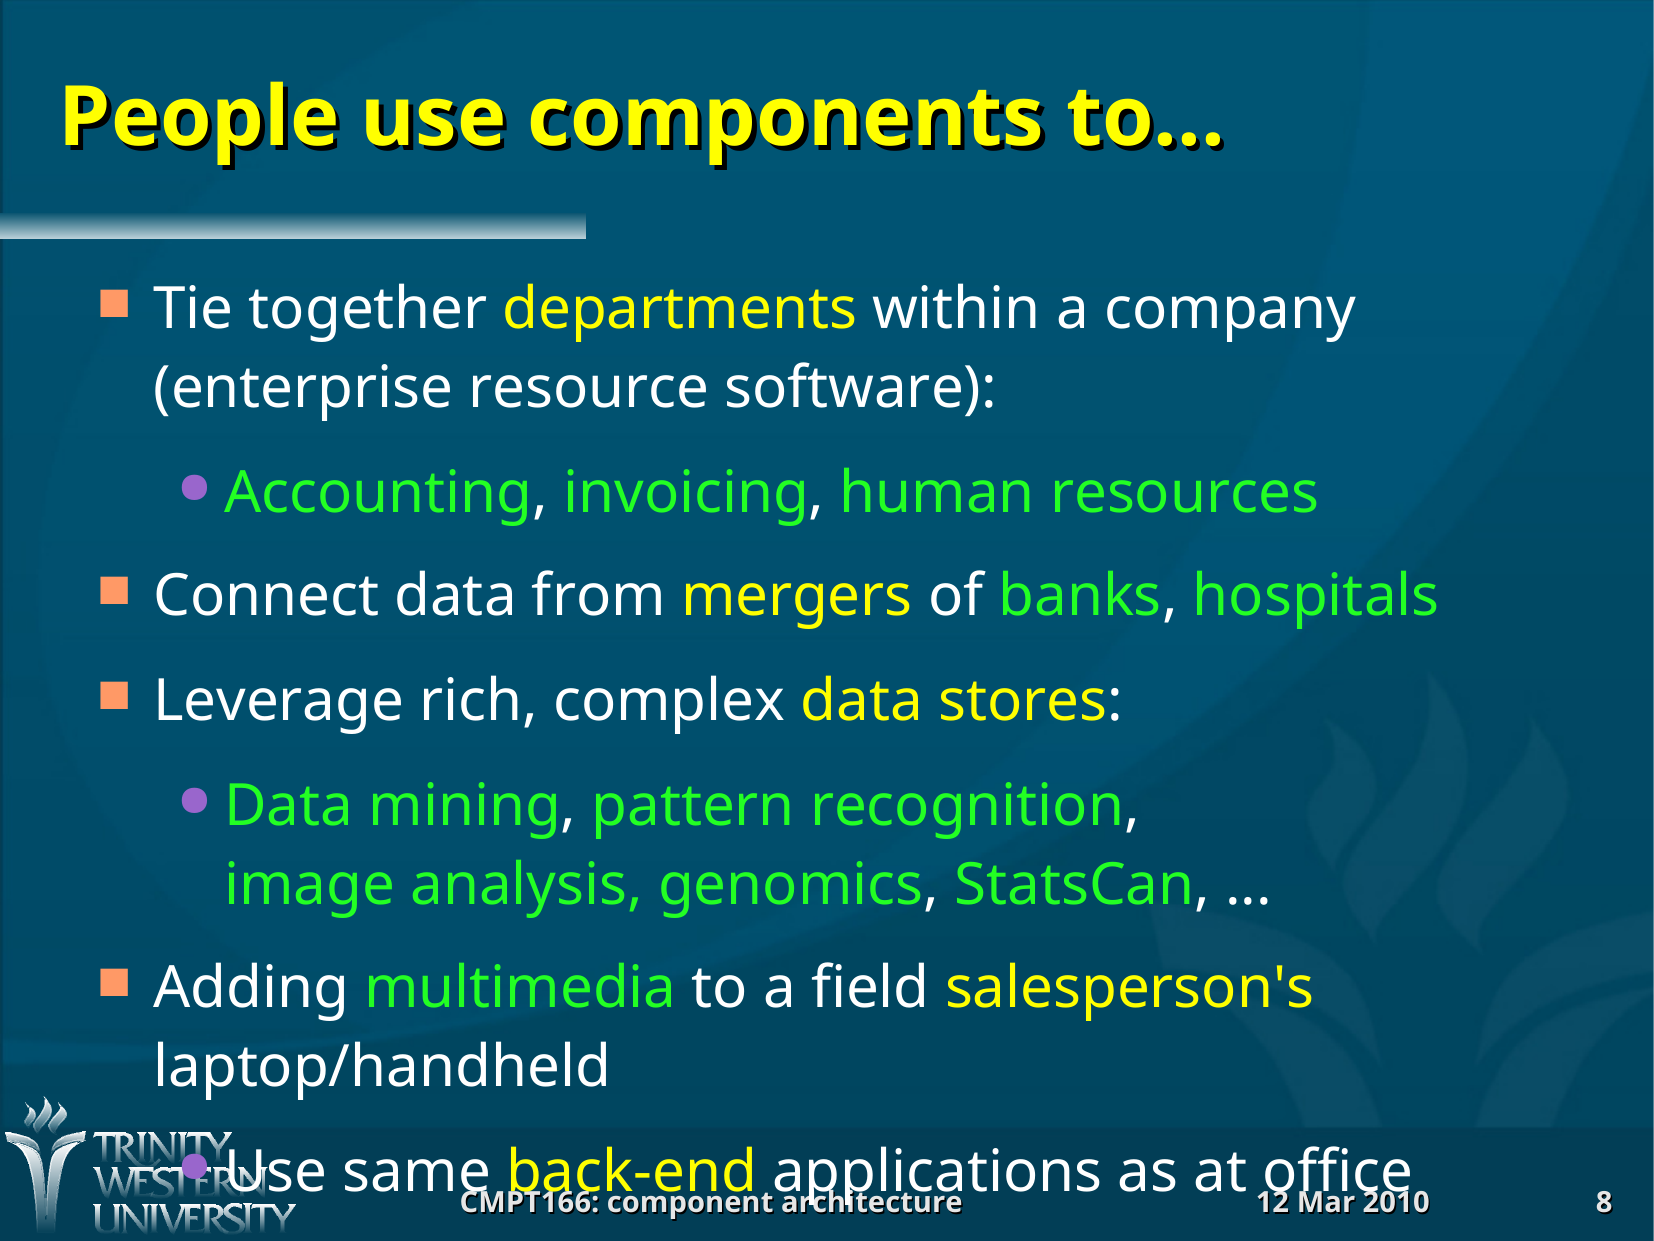

# People use components to...
Tie together departments within a company (enterprise resource software):
Accounting, invoicing, human resources
Connect data from mergers of banks, hospitals
Leverage rich, complex data stores:
Data mining, pattern recognition,
image analysis, genomics, StatsCan, ...
Adding multimedia to a field salesperson's laptop/handheld
Use same back-end applications as at office
CMPT166: component architecture
12 Mar 2010
8